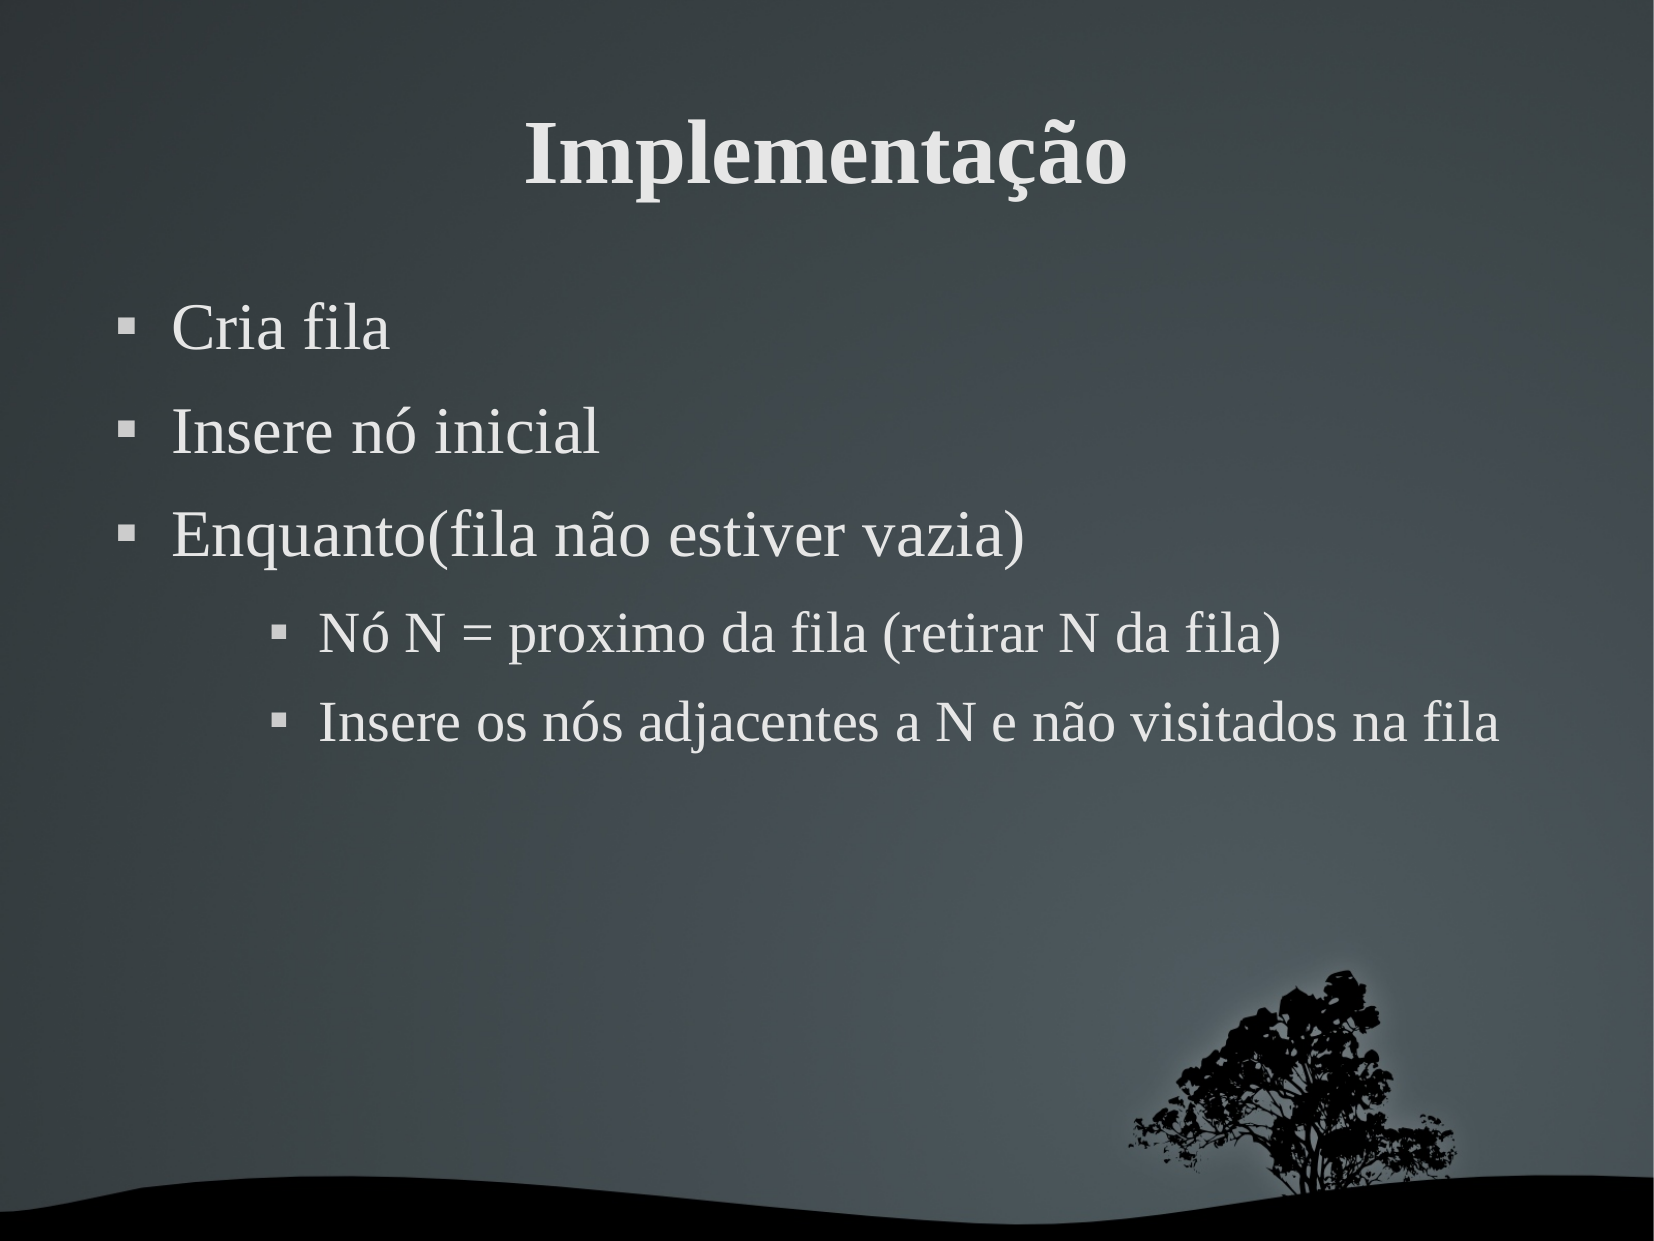

# Implementação
Cria fila
Insere nó inicial
Enquanto(fila não estiver vazia)
Nó N = proximo da fila (retirar N da fila)
Insere os nós adjacentes a N e não visitados na fila